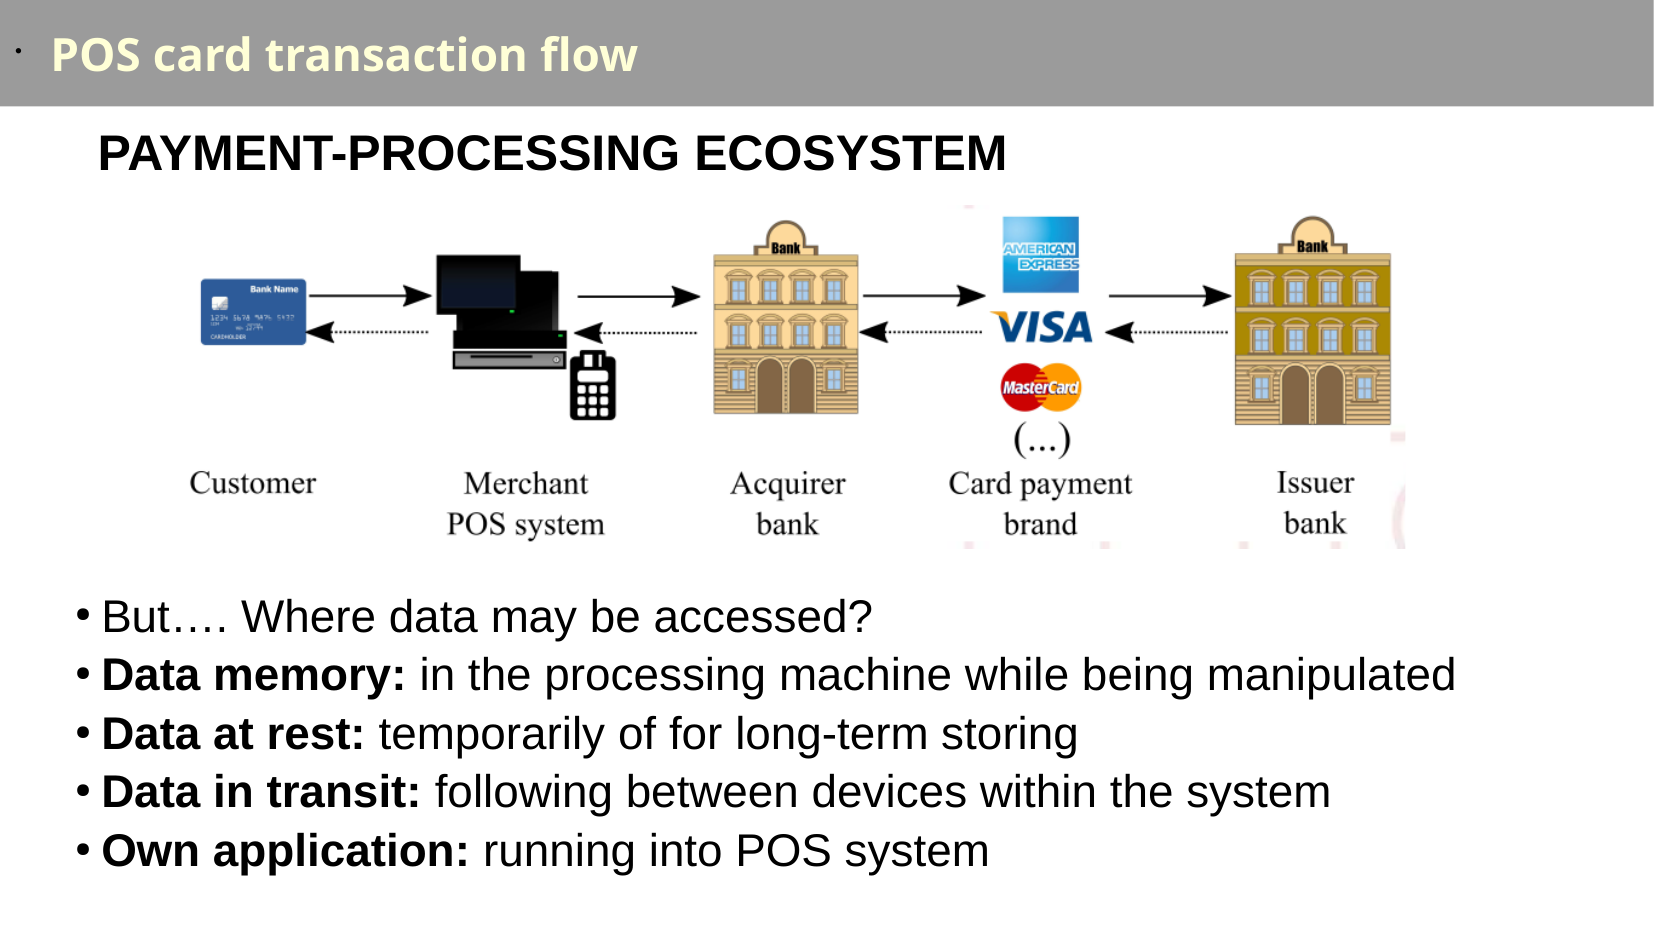

POS card transaction flow
PAYMENT-PROCESSING ECOSYSTEM
# But…. Where data may be accessed?
 Data memory: in the processing machine while being manipulated
 Data at rest: temporarily of for long-term storing
 Data in transit: following between devices within the system
 Own application: running into POS system